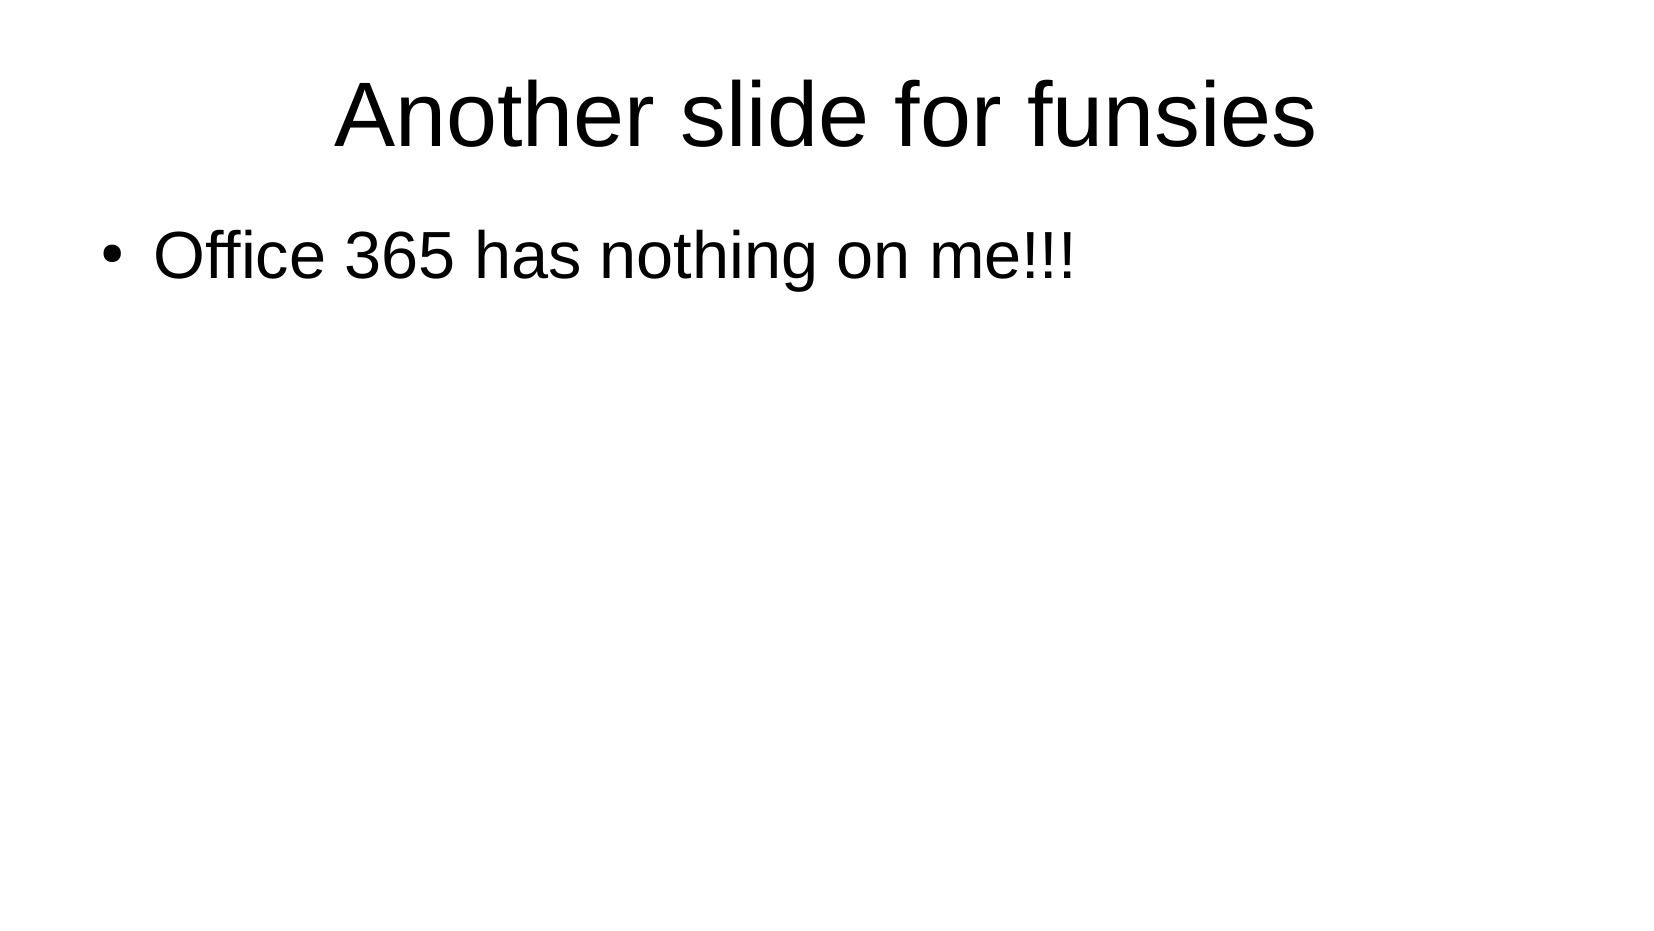

# Another slide for funsies
Office 365 has nothing on me!!!